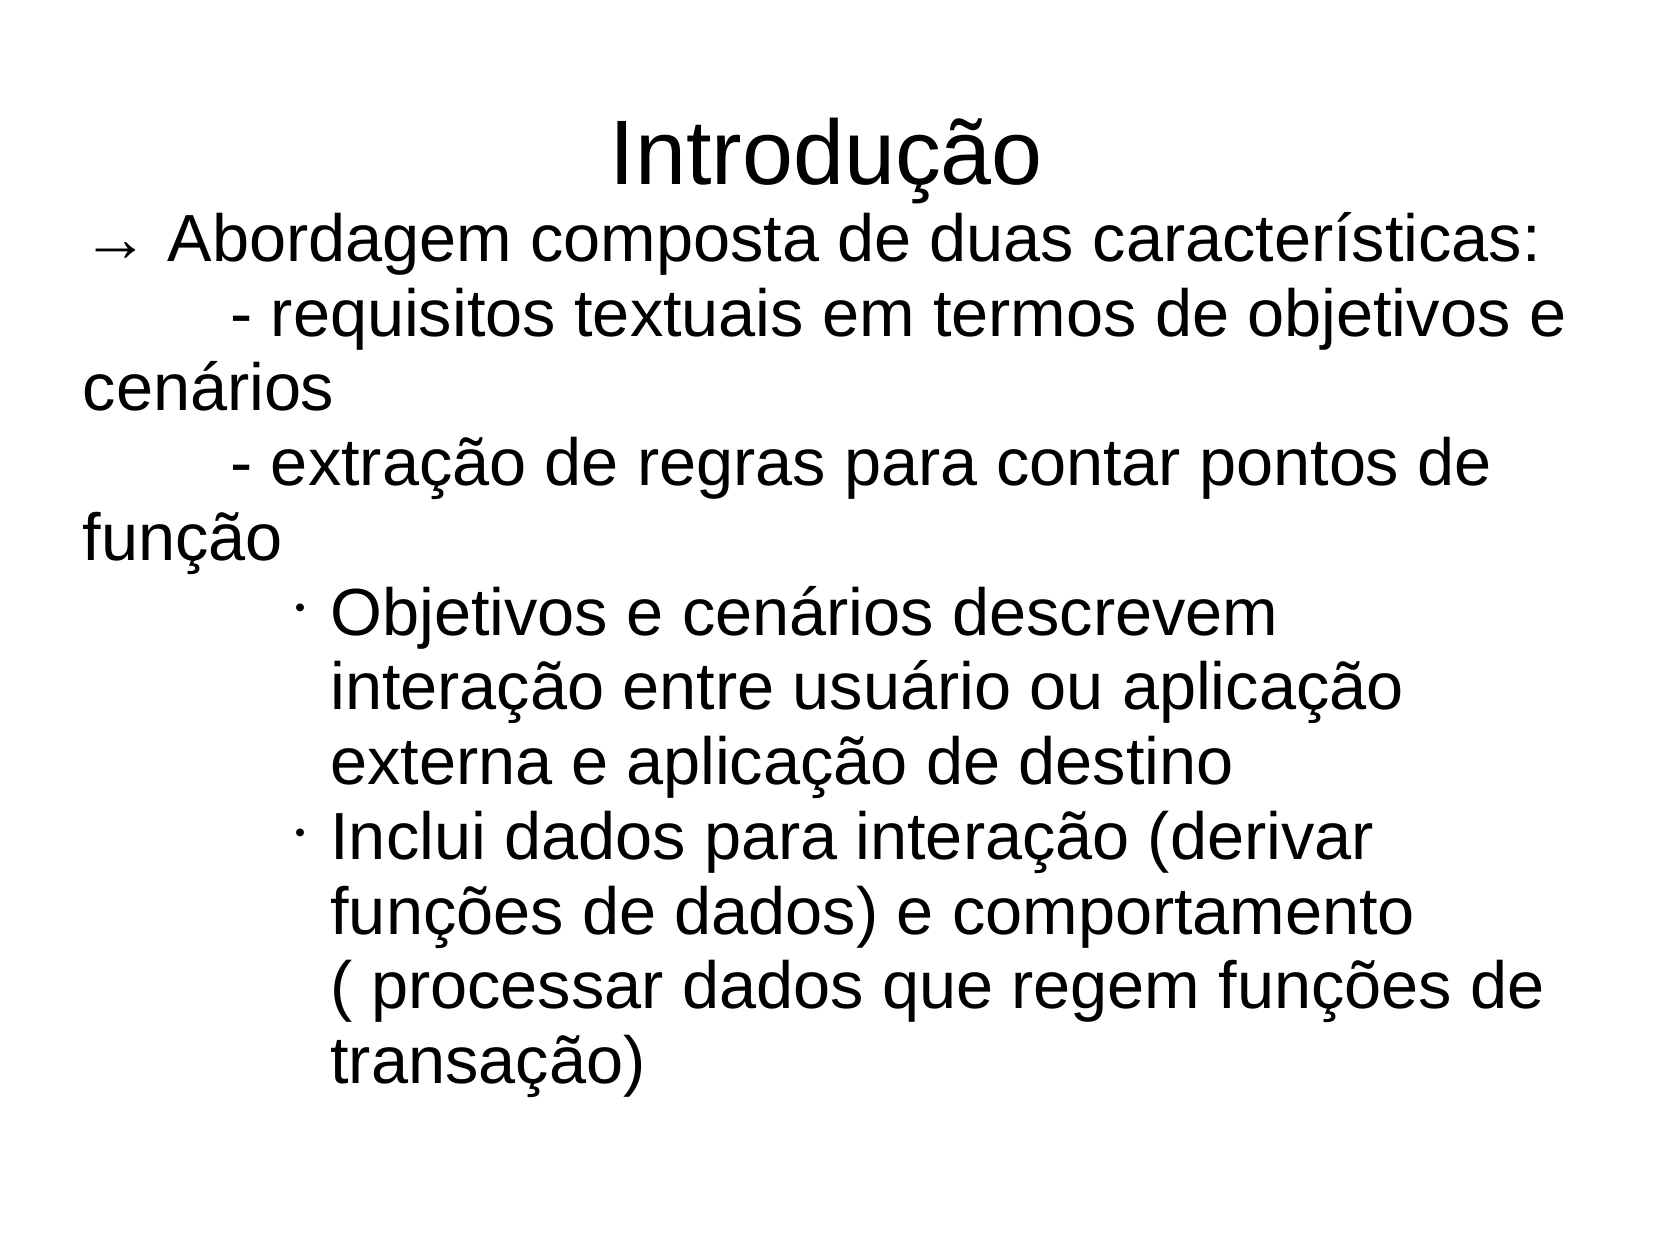

# Introdução
→ Abordagem composta de duas características:
		- requisitos textuais em termos de objetivos e cenários
		- extração de regras para contar pontos de função
Objetivos e cenários descrevem interação entre usuário ou aplicação externa e aplicação de destino
Inclui dados para interação (derivar funções de dados) e comportamento ( processar dados que regem funções de transação)